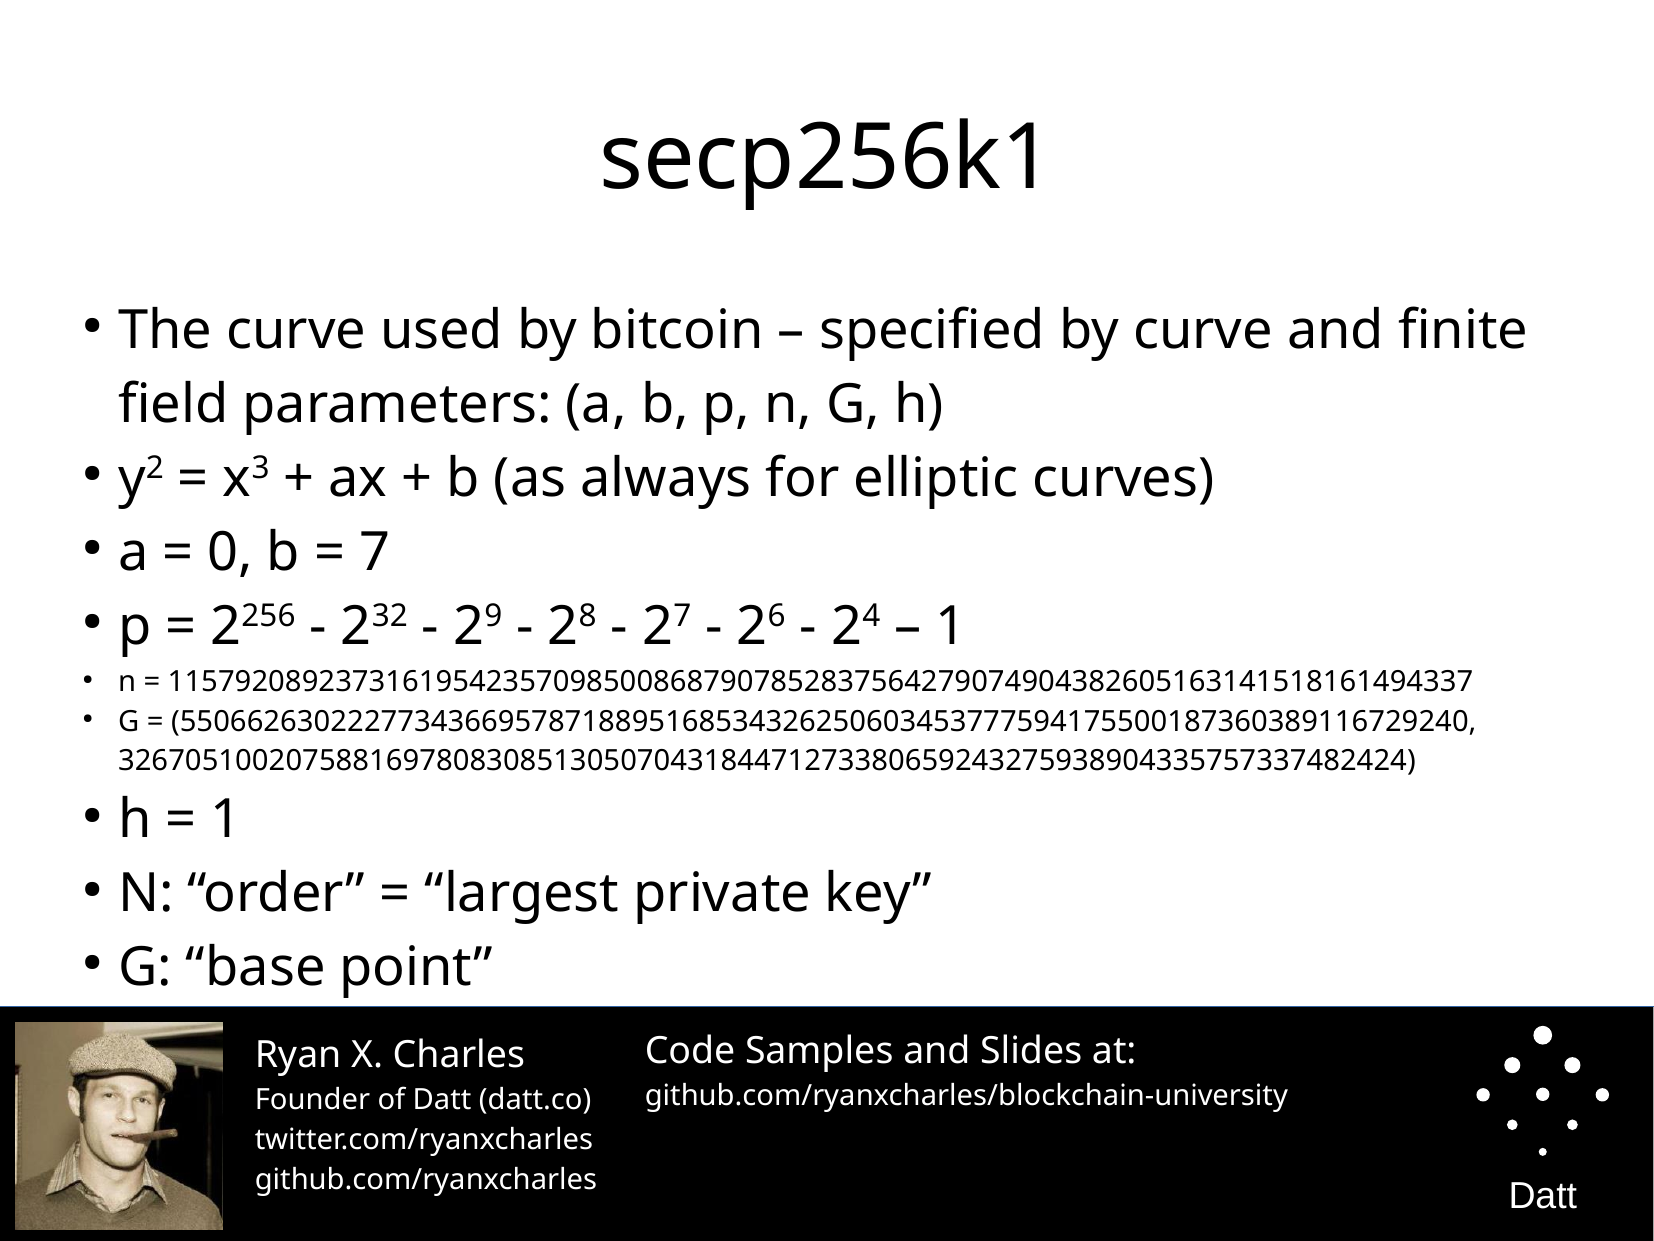

secp256k1
# The curve used by bitcoin – specified by curve and finite field parameters: (a, b, p, n, G, h)
y2 = x3 + ax + b (as always for elliptic curves)
a = 0, b = 7
p = 2256 - 232 - 29 - 28 - 27 - 26 - 24 – 1
n = 115792089237316195423570985008687907852837564279074904382605163141518161494337
G = (55066263022277343669578718895168534326250603453777594175500187360389116729240, 32670510020758816978083085130507043184471273380659243275938904335757337482424)
h = 1
N: “order” = “largest private key”
G: “base point”
Code Samples and Slides at:
github.com/ryanxcharles/blockchain-university
Ryan X. Charles
Founder of Datt (datt.co)
twitter.com/ryanxcharles
github.com/ryanxcharles
Datt